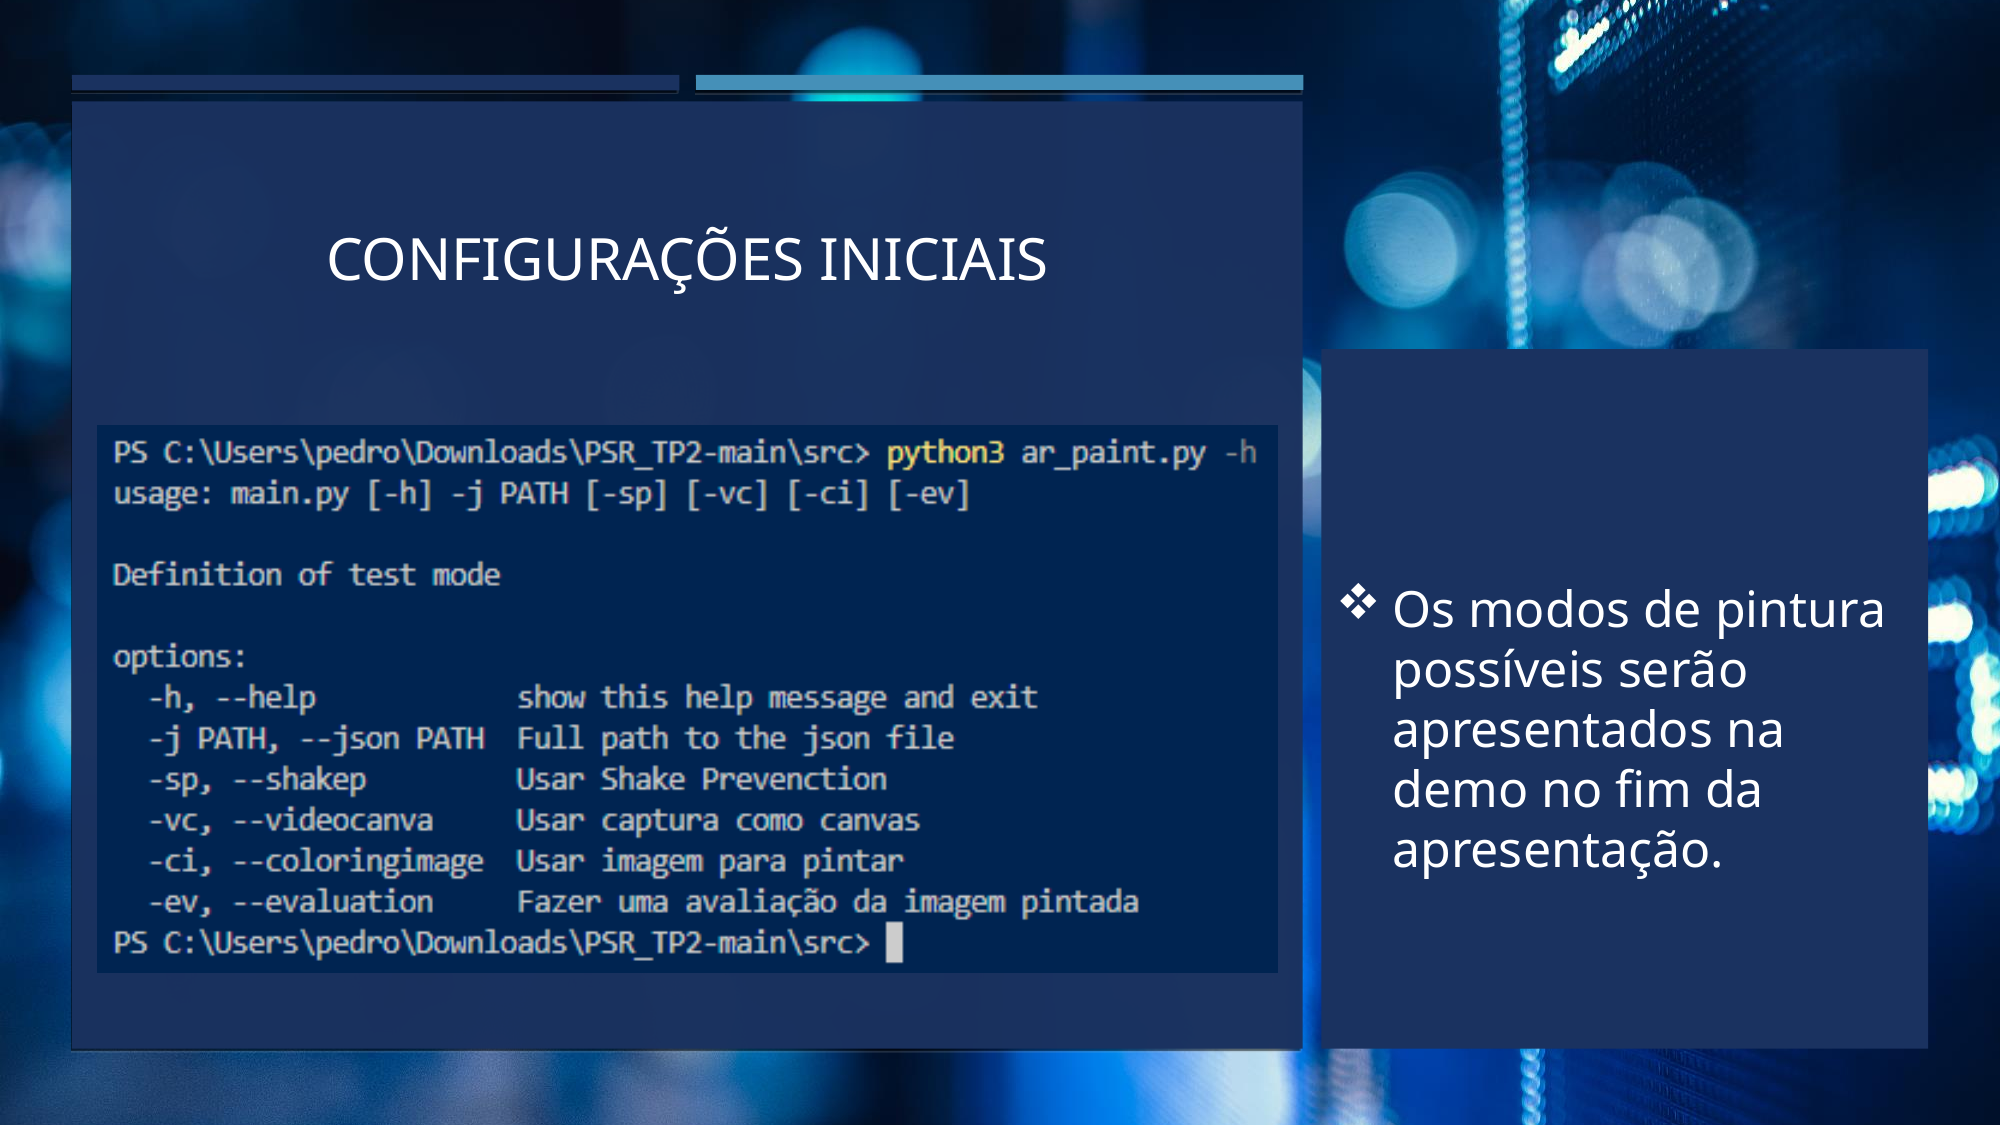

# Configurações Iniciais
Os modos de pintura possíveis serão apresentados na demo no fim da apresentação.